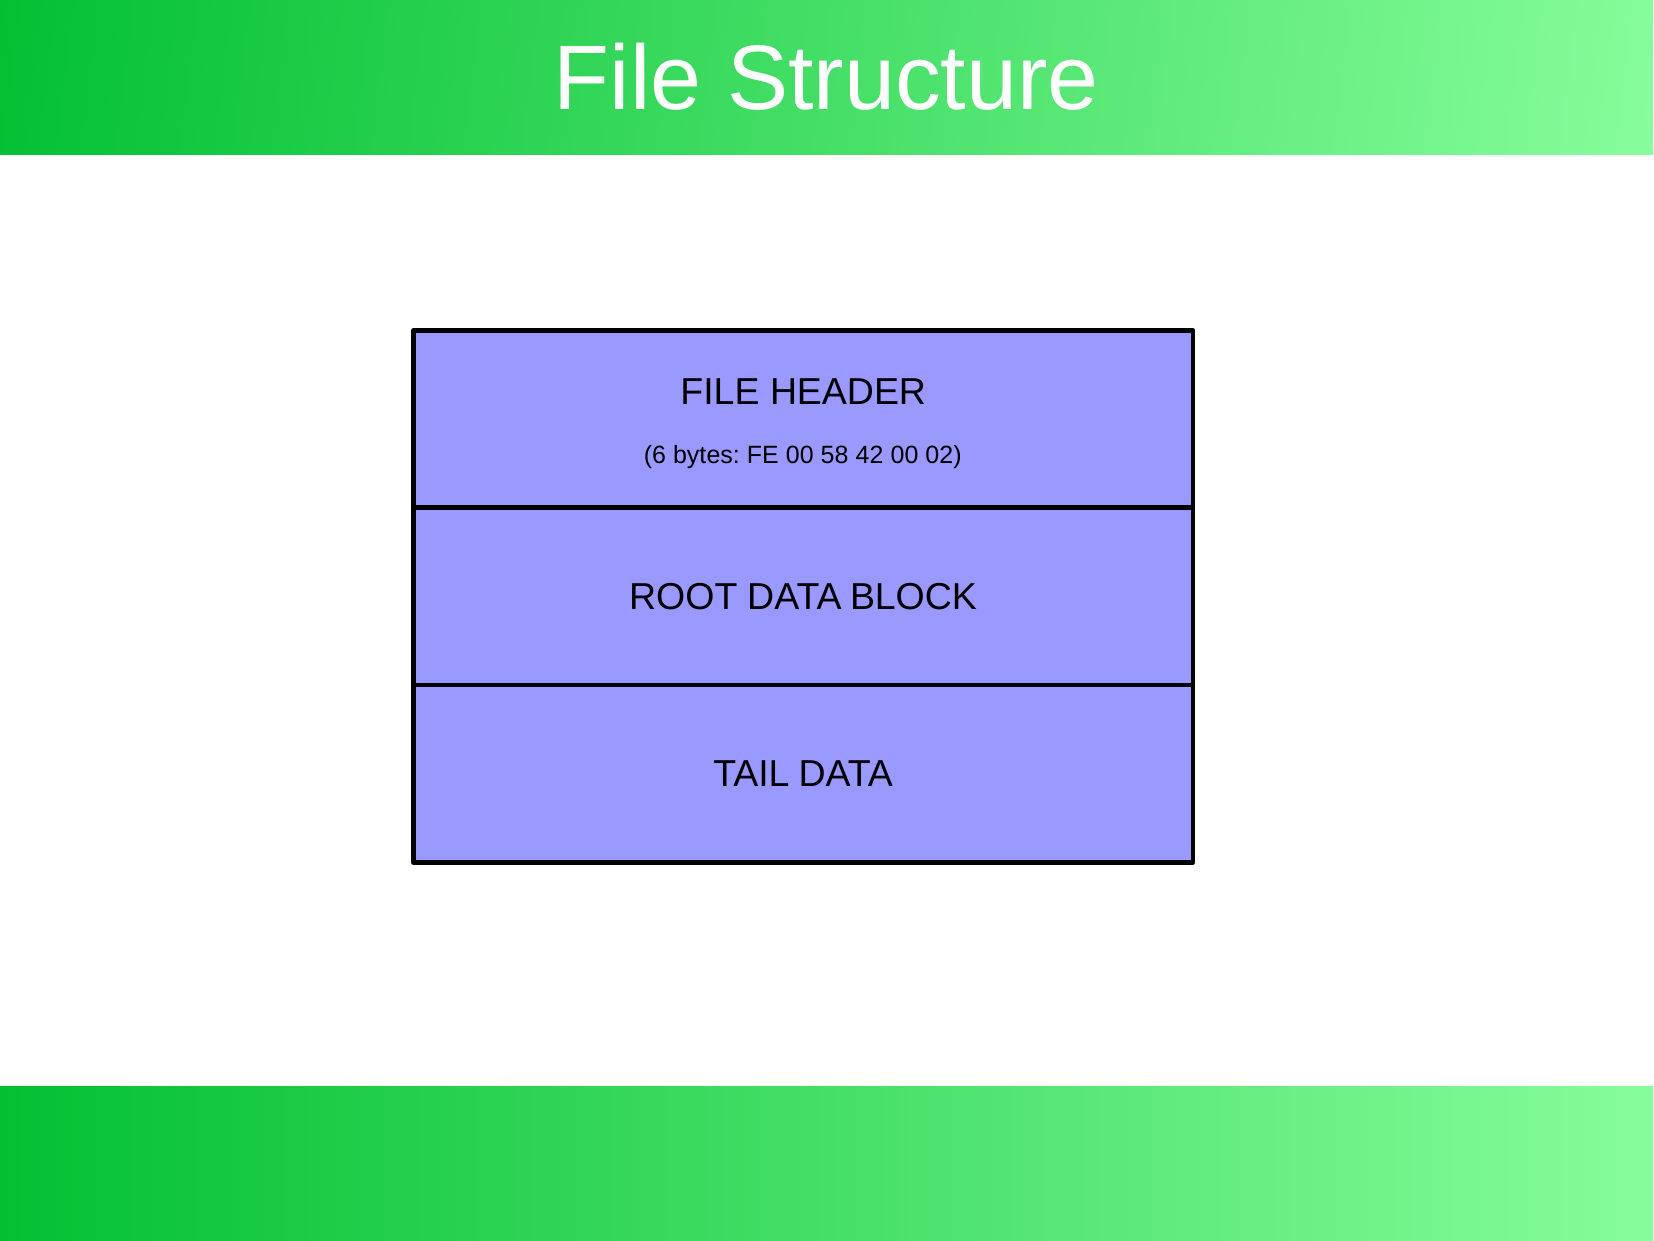

# File Structure
FILE HEADER
(6 bytes: FE 00 58 42 00 02)
ROOT DATA BLOCK
TAIL DATA